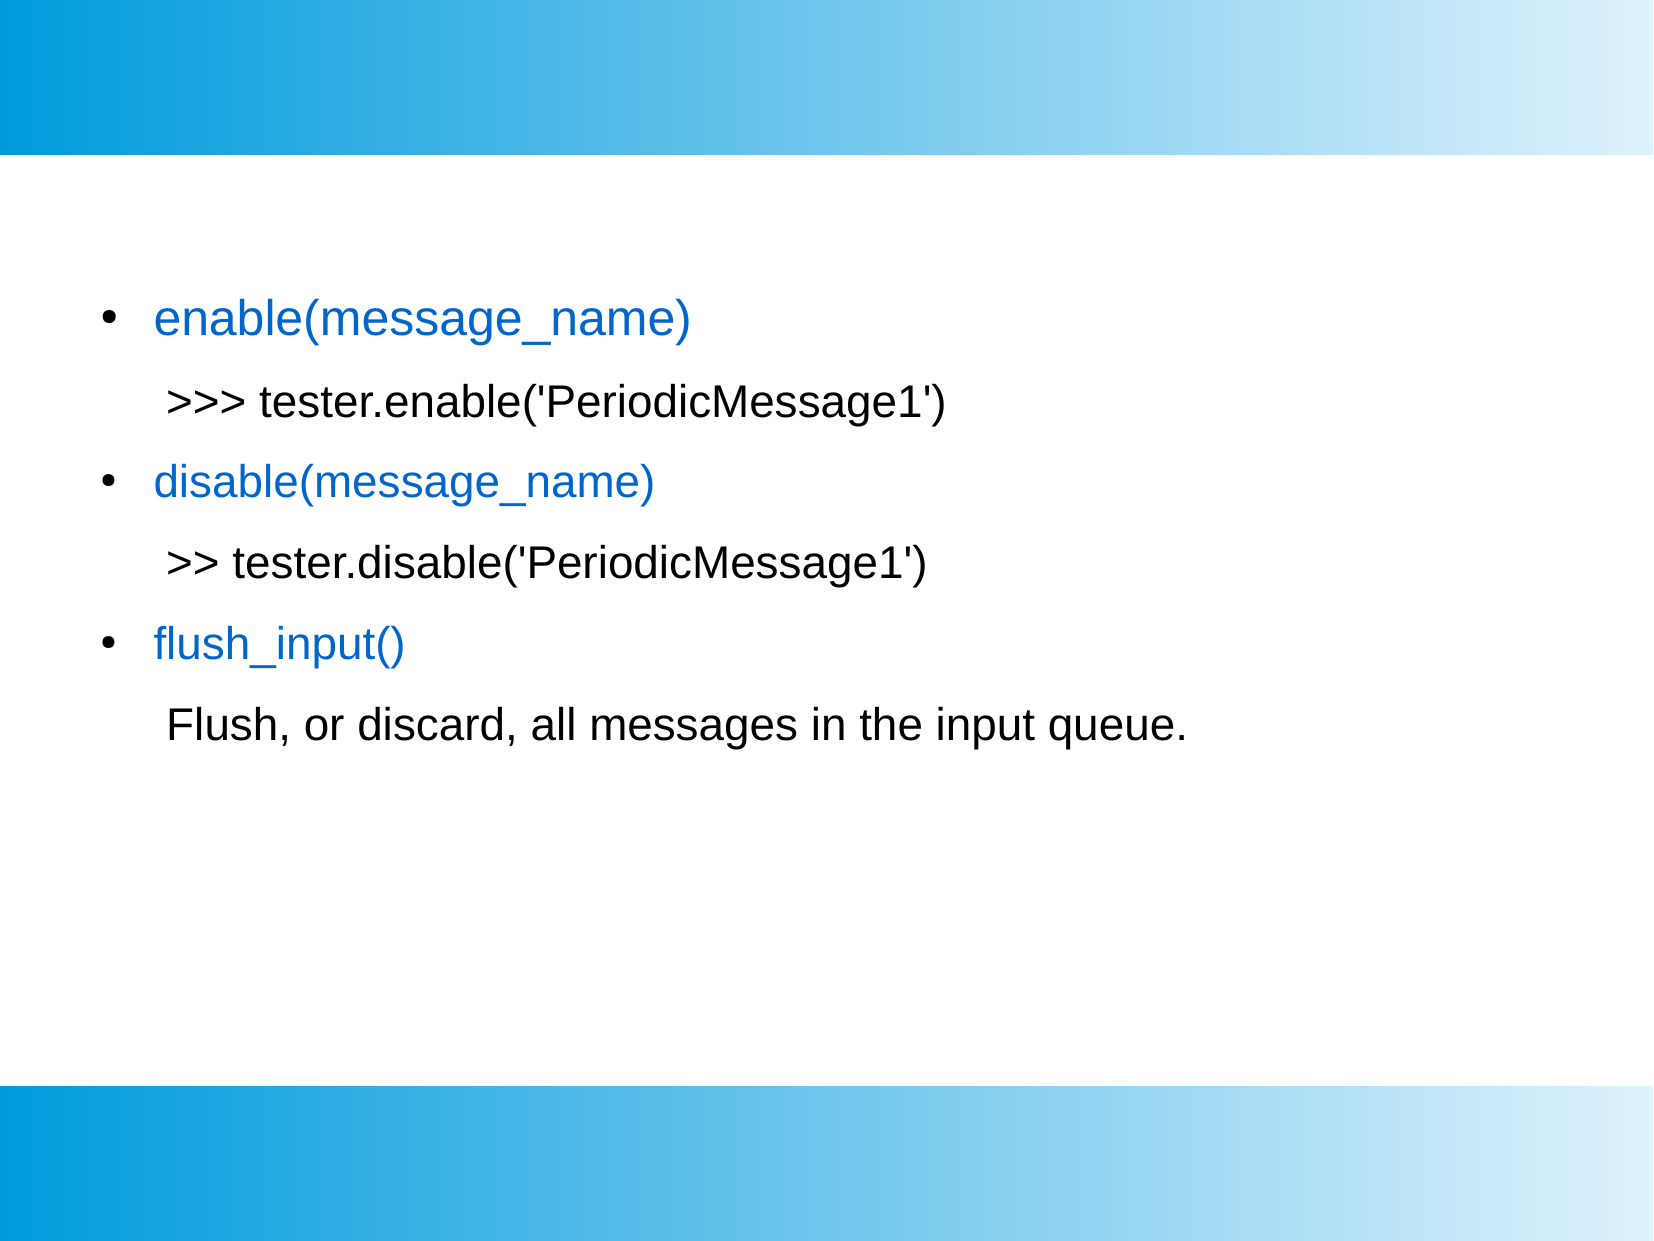

#
enable(message_name)
 >>> tester.enable('PeriodicMessage1')
disable(message_name)
 >> tester.disable('PeriodicMessage1')
flush_input()
 Flush, or discard, all messages in the input queue.